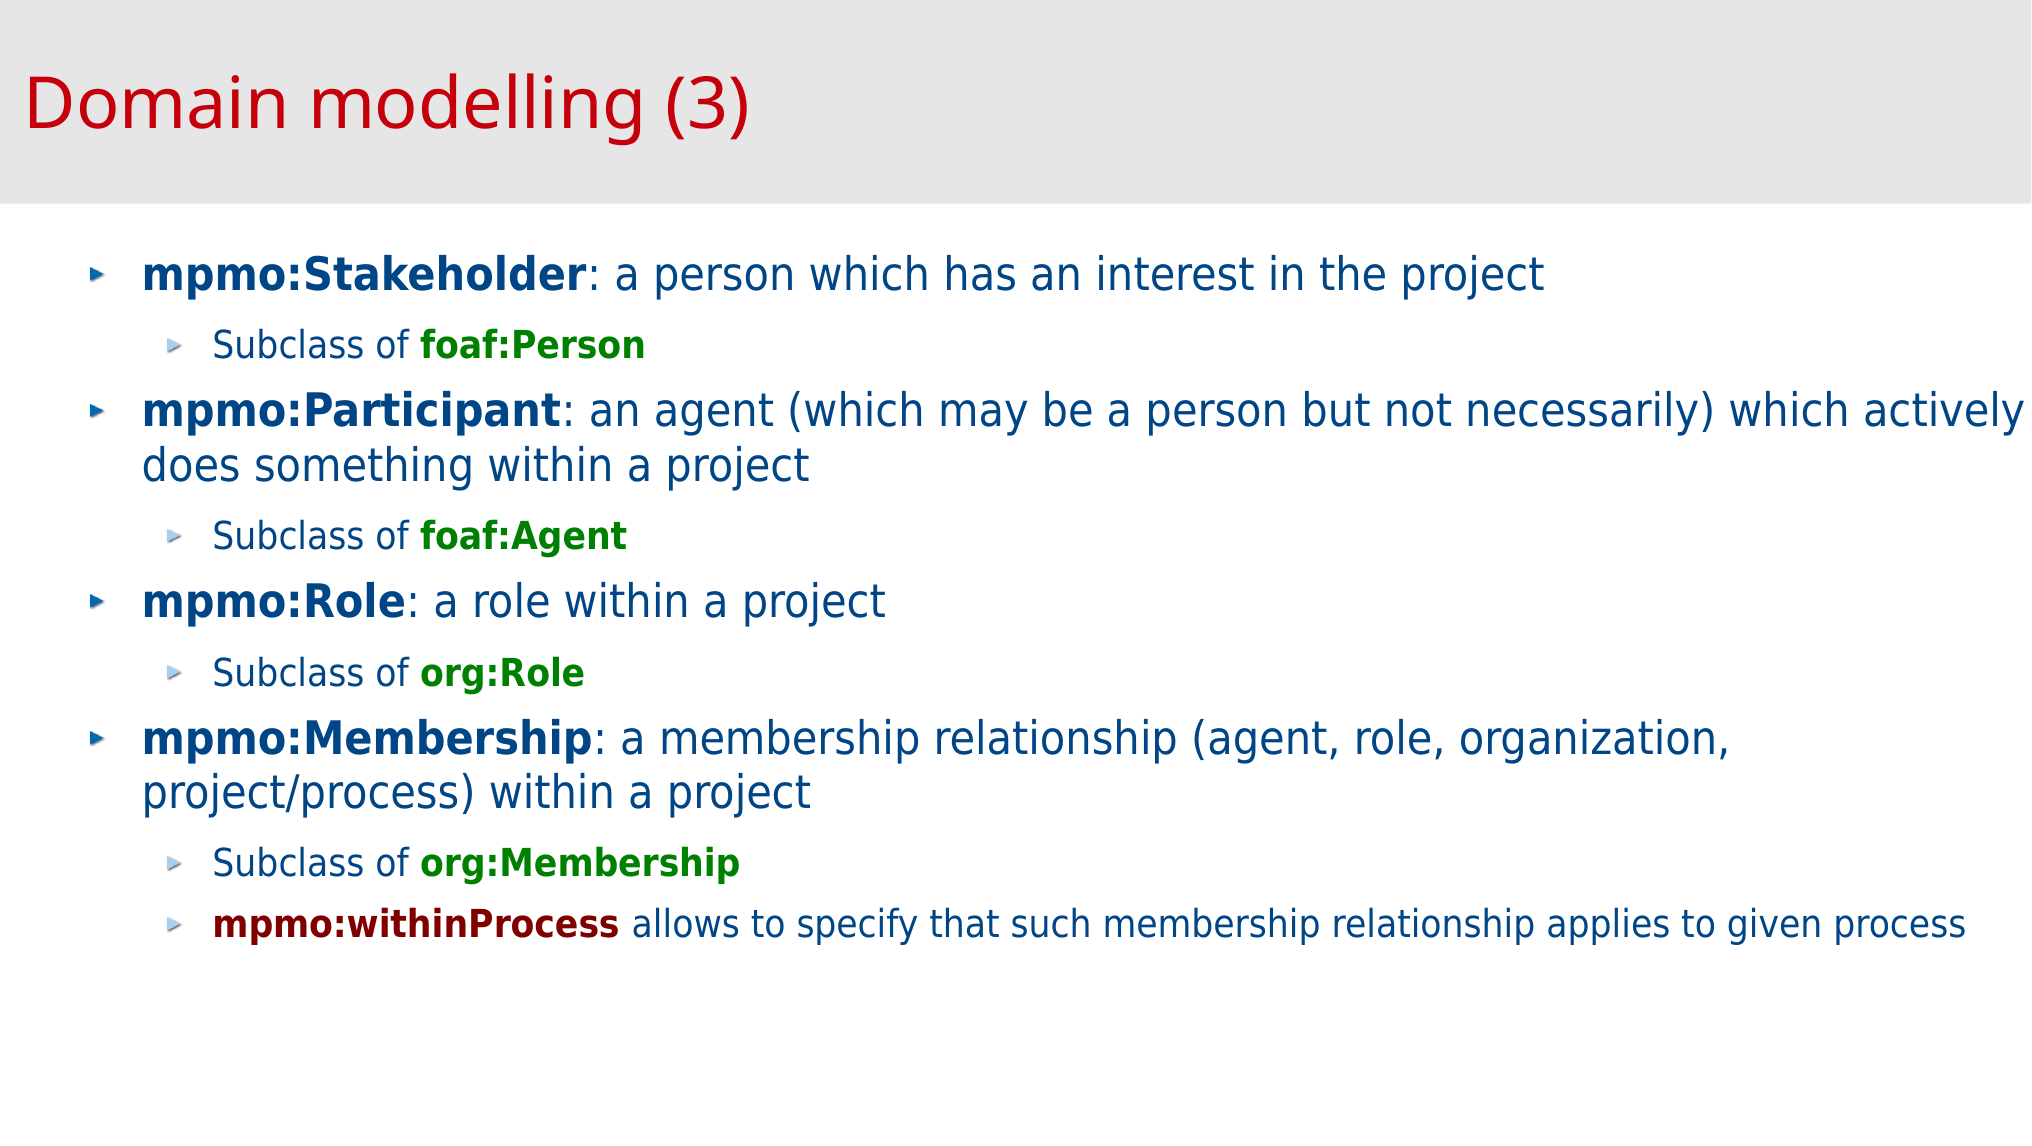

# Domain modelling (3)
mpmo:Stakeholder: a person which has an interest in the project
Subclass of foaf:Person
mpmo:Participant: an agent (which may be a person but not necessarily) which actively does something within a project
Subclass of foaf:Agent
mpmo:Role: a role within a project
Subclass of org:Role
mpmo:Membership: a membership relationship (agent, role, organization, project/process) within a project
Subclass of org:Membership
mpmo:withinProcess allows to specify that such membership relationship applies to given process